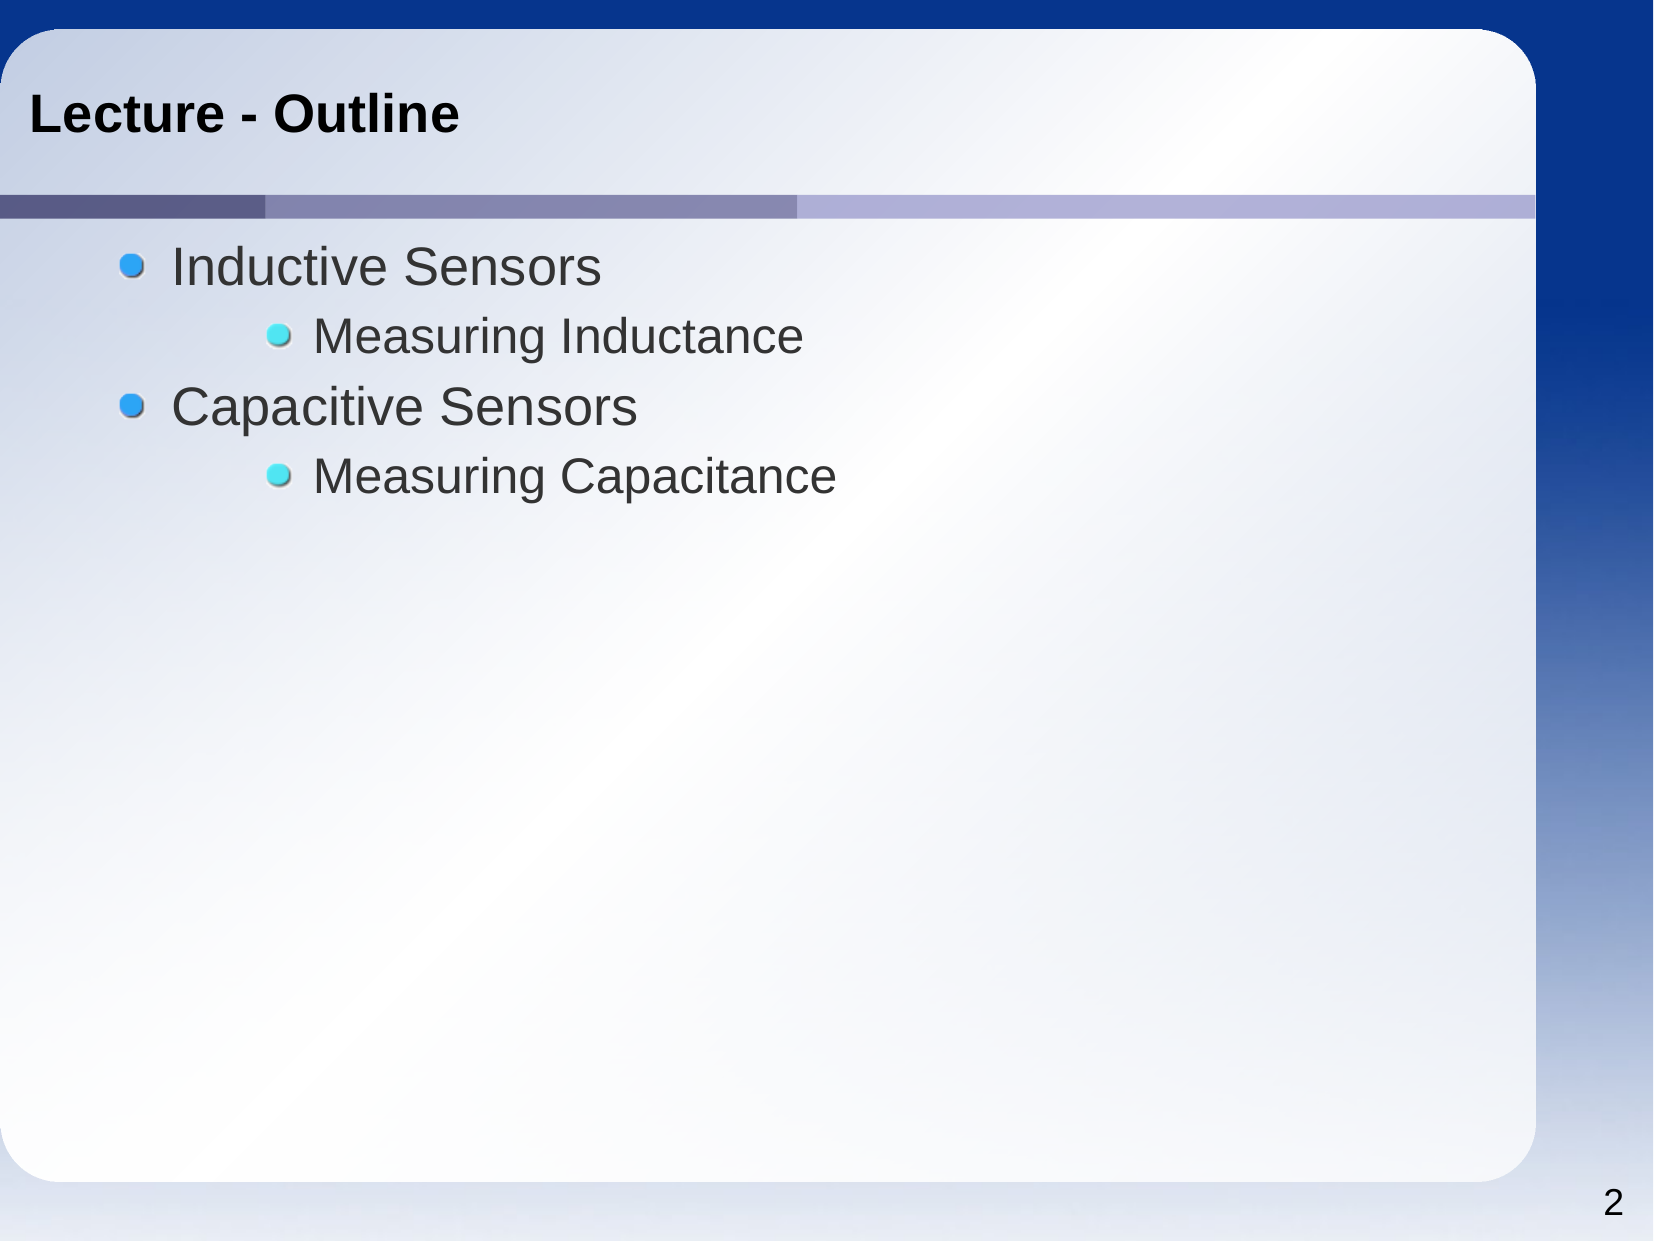

# Lecture - Outline
Inductive Sensors
Measuring Inductance
Capacitive Sensors
Measuring Capacitance
2